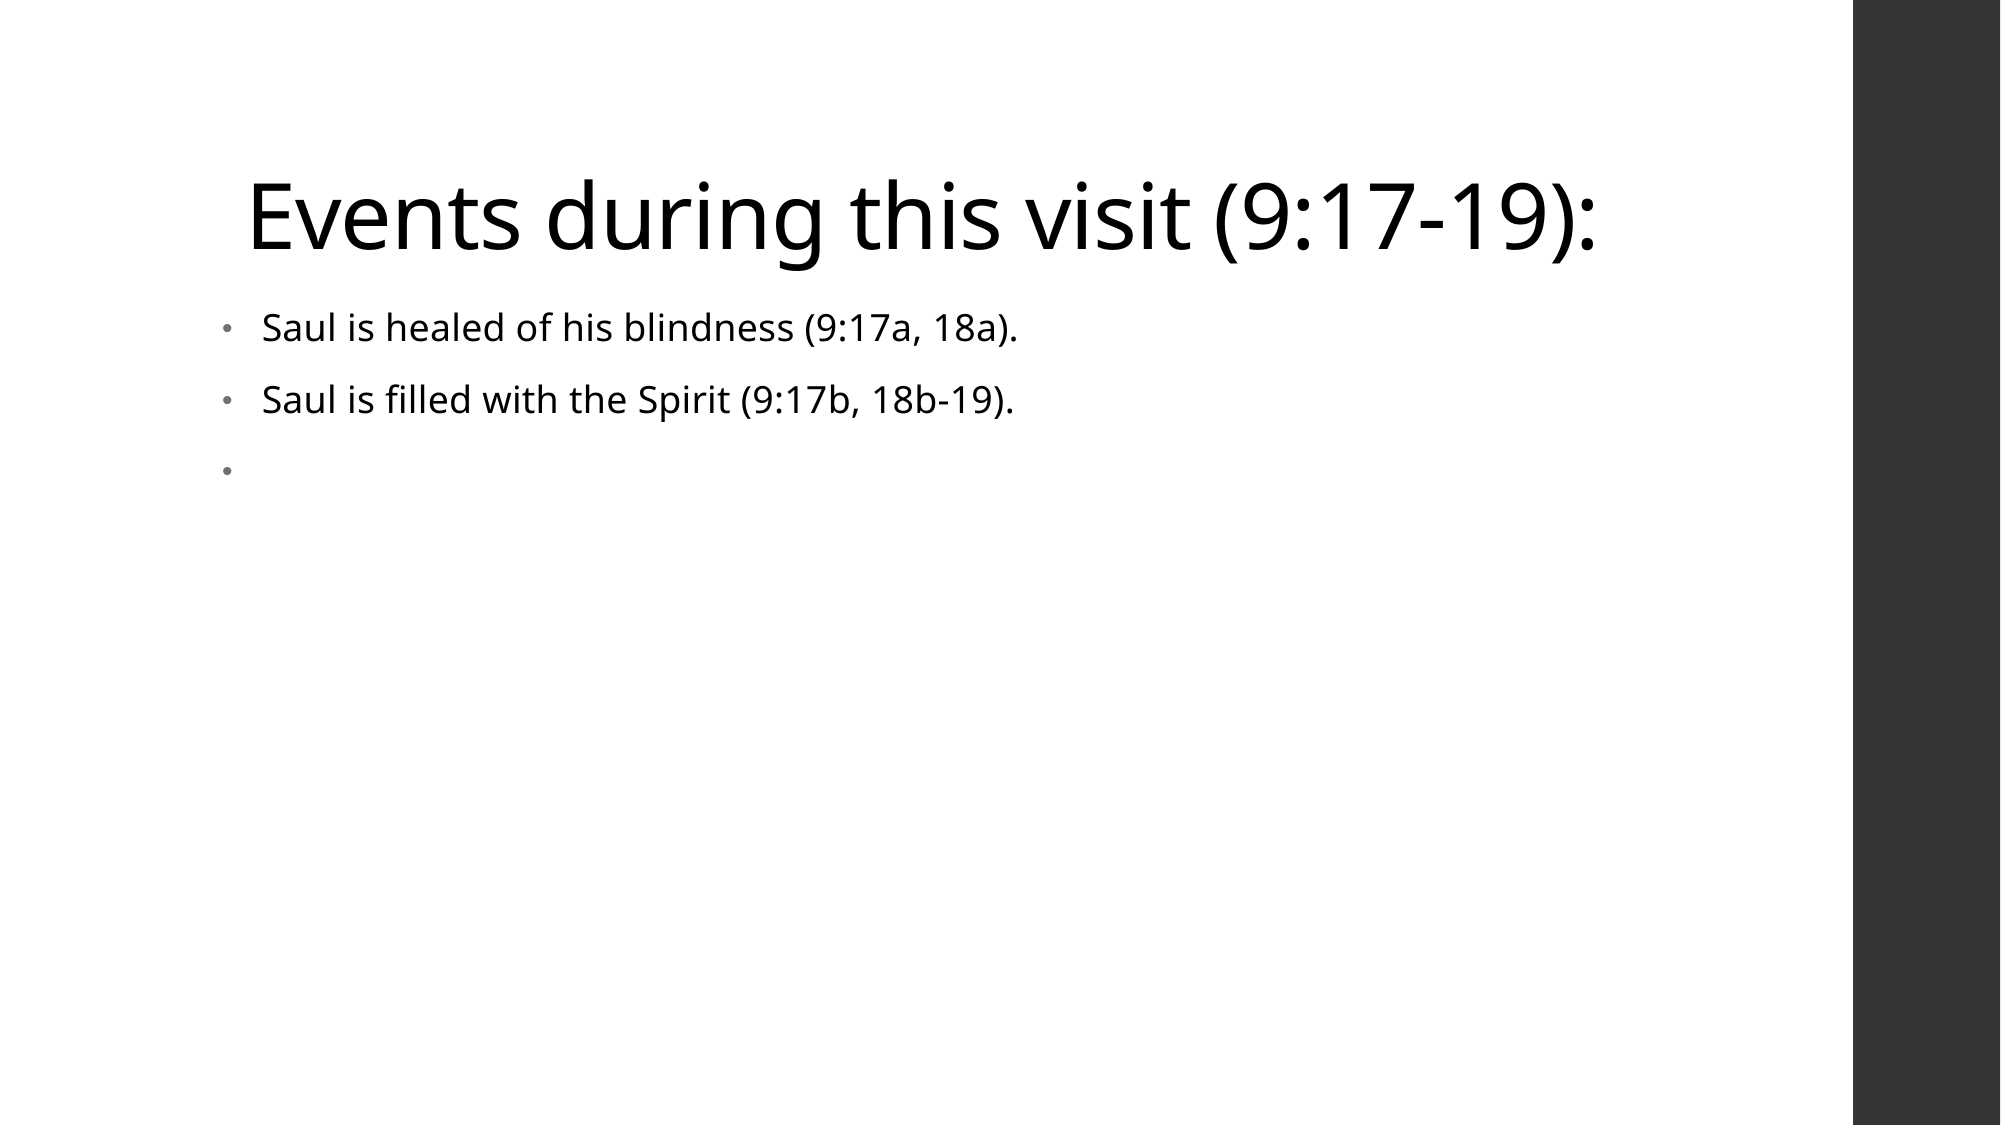

# Events during this visit (9:17-19):
 Saul is healed of his blindness (9:17a, 18a).
 Saul is filled with the Spirit (9:17b, 18b-19).